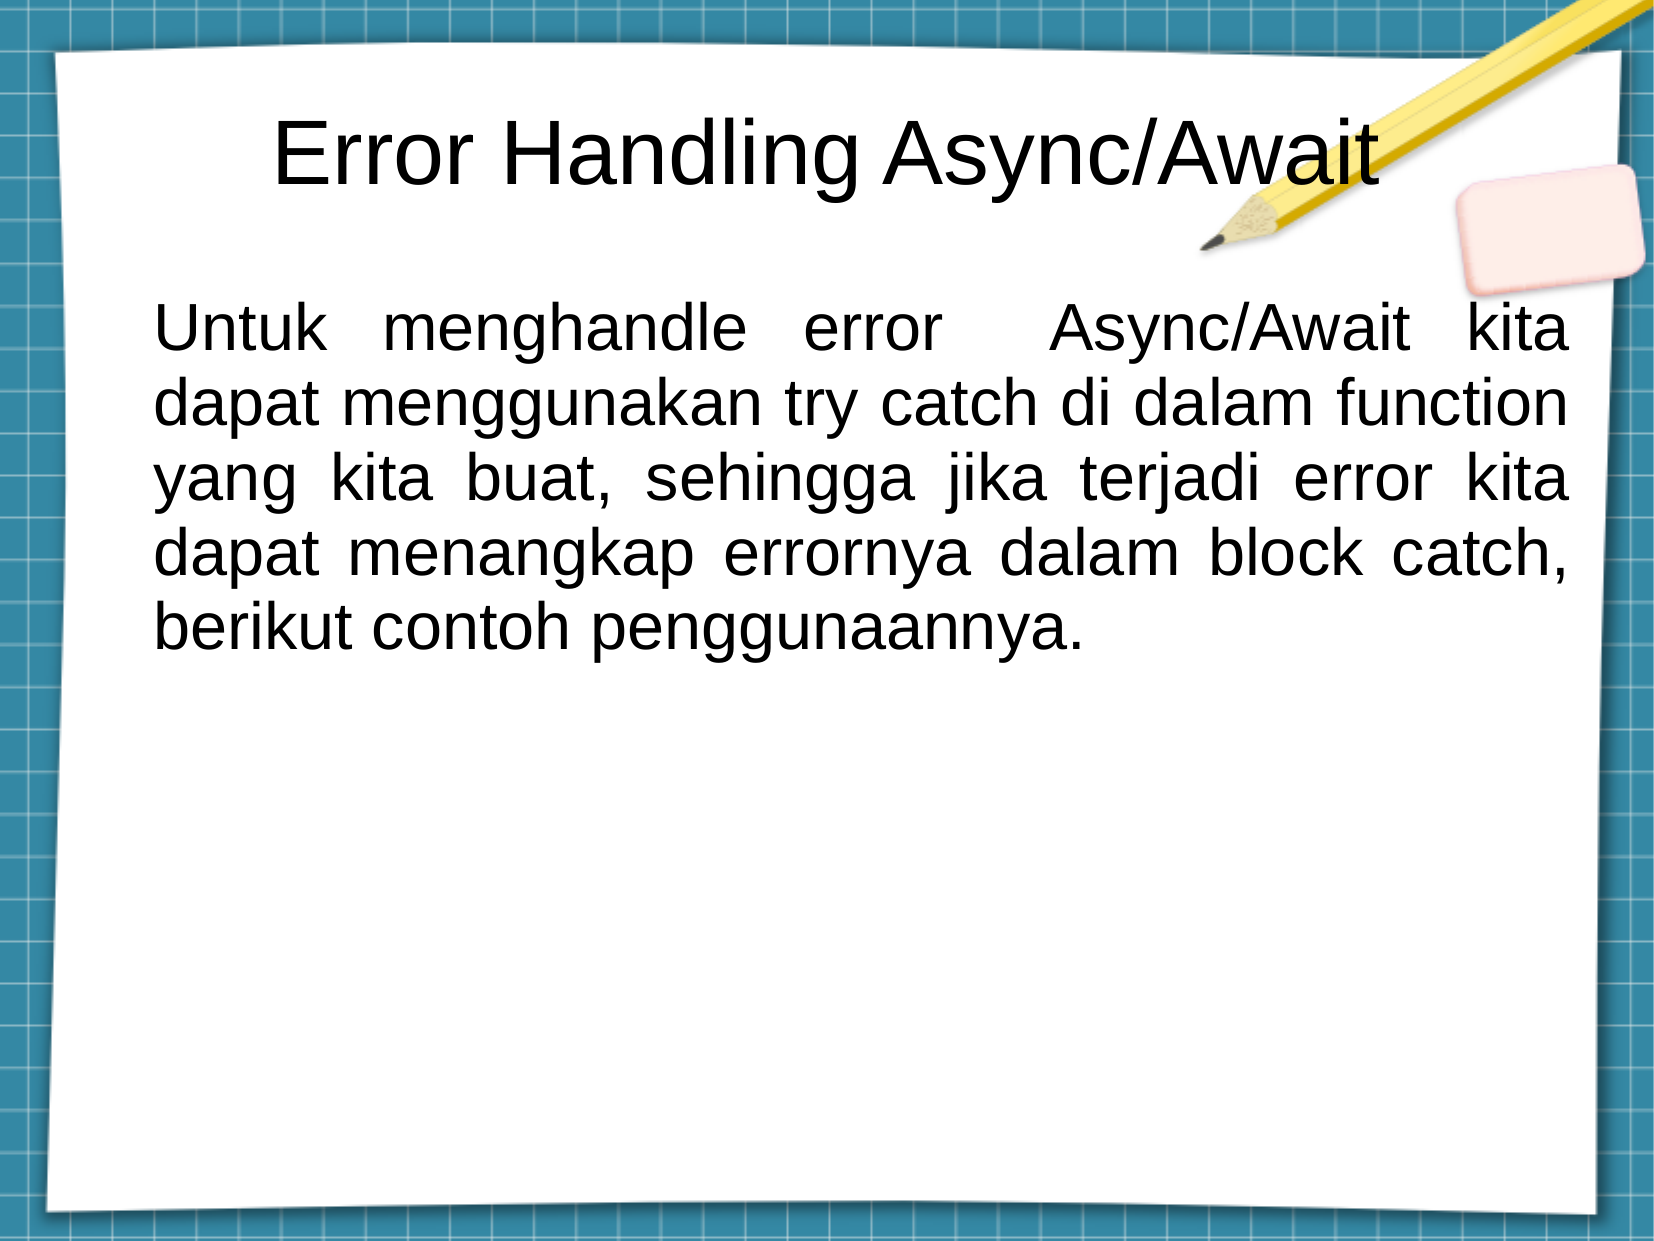

# Error Handling Async/Await
Untuk menghandle error Async/Await kita dapat menggunakan try catch di dalam function yang kita buat, sehingga jika terjadi error kita dapat menangkap errornya dalam block catch, berikut contoh penggunaannya.